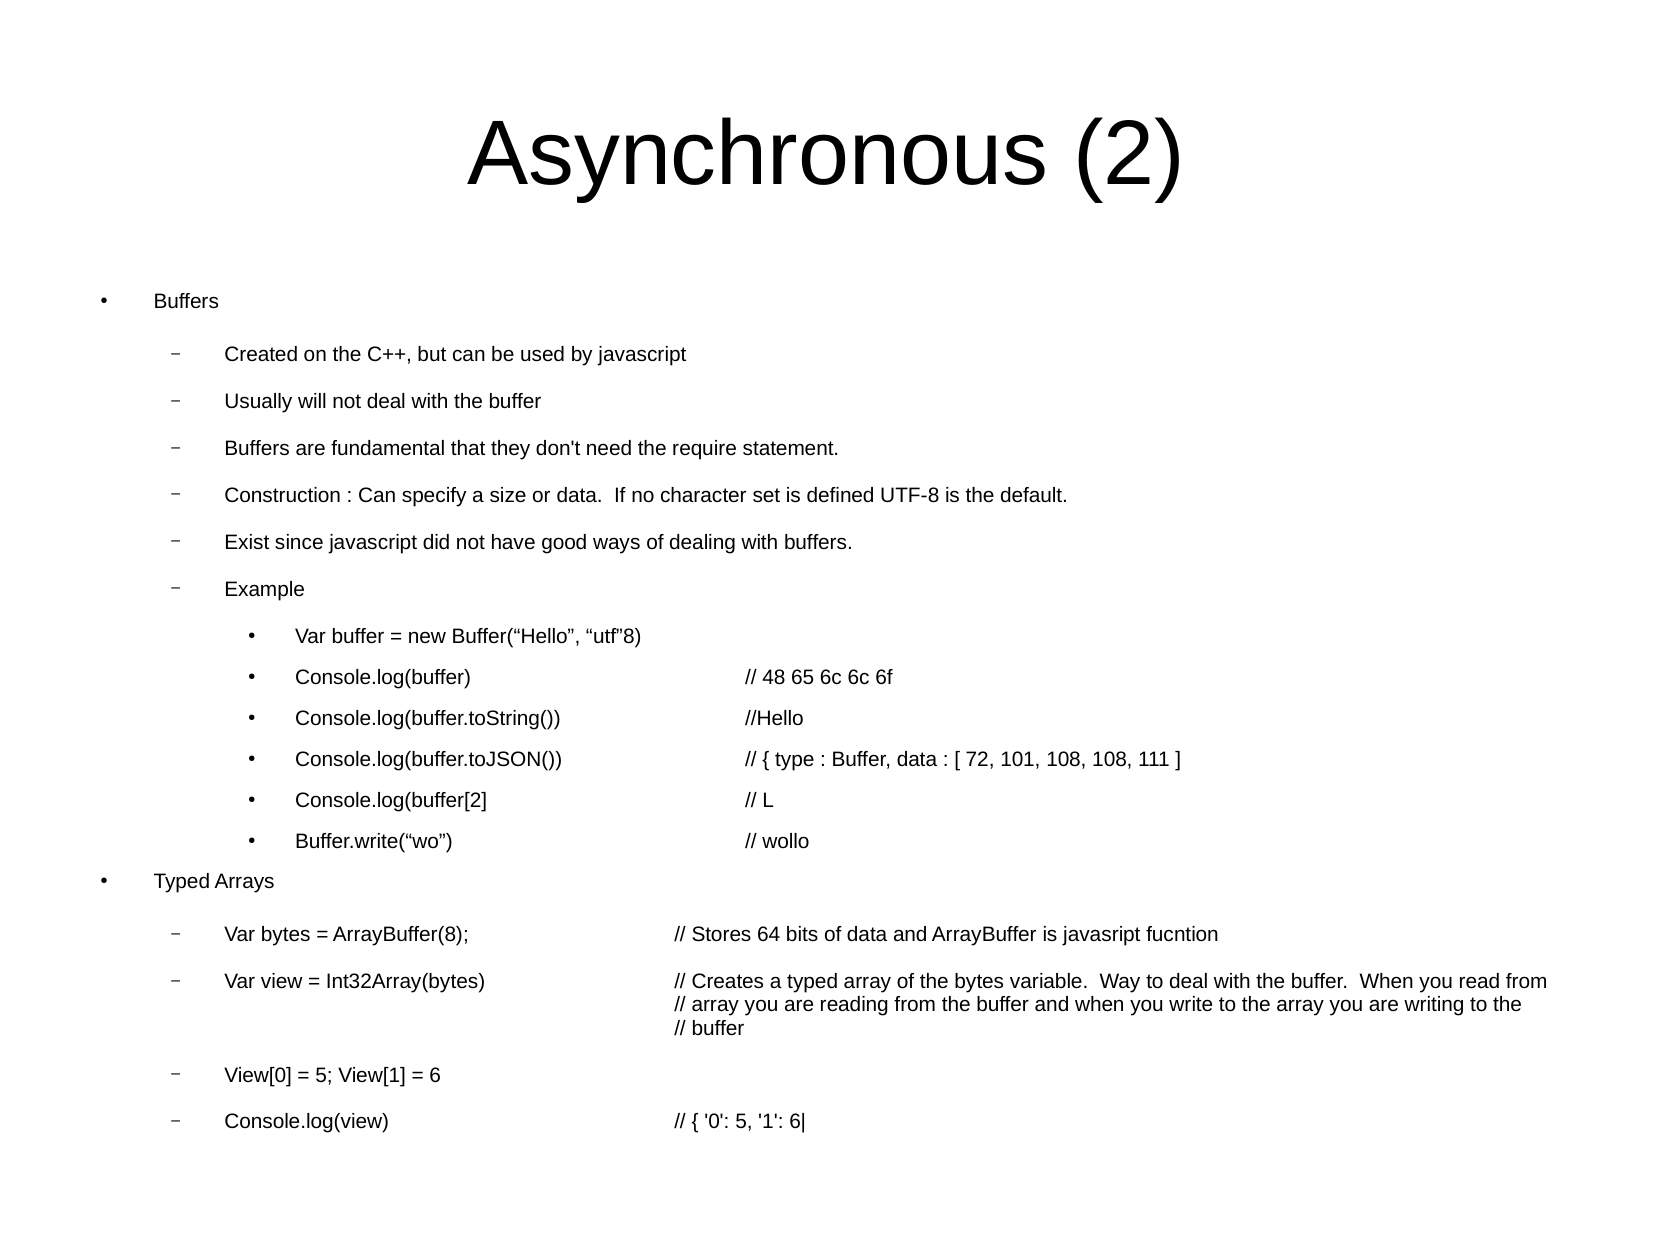

# Asynchronous (2)
Buffers
Created on the C++, but can be used by javascript
Usually will not deal with the buffer
Buffers are fundamental that they don't need the require statement.
Construction : Can specify a size or data. If no character set is defined UTF-8 is the default.
Exist since javascript did not have good ways of dealing with buffers.
Example
Var buffer = new Buffer(“Hello”, “utf”8)
Console.log(buffer)				// 48 65 6c 6c 6f
Console.log(buffer.toString())			//Hello
Console.log(buffer.toJSON())			// { type : Buffer, data : [ 72, 101, 108, 108, 111 ]
Console.log(buffer[2]				// L
Buffer.write(“wo”)				// wollo
Typed Arrays
Var bytes = ArrayBuffer(8);			// Stores 64 bits of data and ArrayBuffer is javasript fucntion
Var view = Int32Array(bytes)			// Creates a typed array of the bytes variable. Way to deal with the buffer. When you read from 						// array you are reading from the buffer and when you write to the array you are writing to the 						// buffer
View[0] = 5; View[1] = 6
Console.log(view)				// { '0': 5, '1': 6|